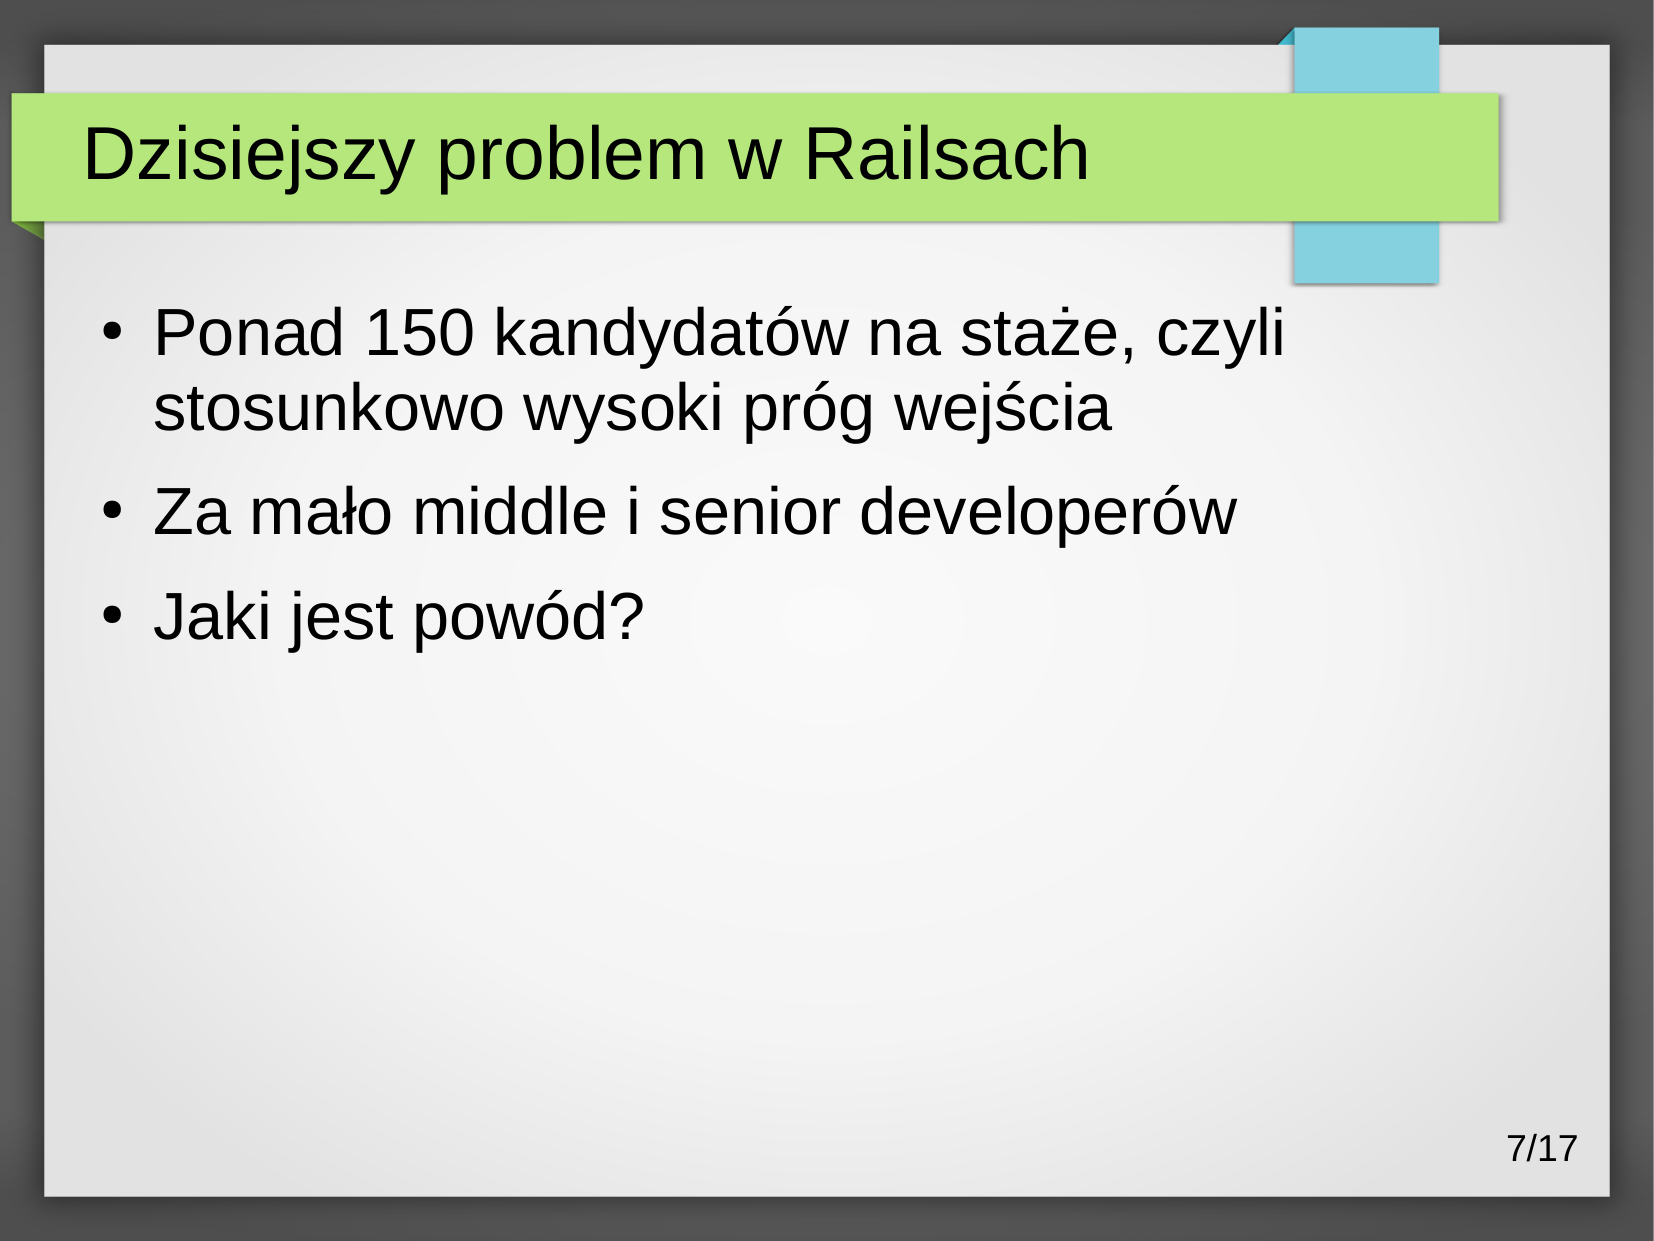

# Dzisiejszy problem w Railsach
Ponad 150 kandydatów na staże, czyli stosunkowo wysoki próg wejścia
Za mało middle i senior developerów
Jaki jest powód?